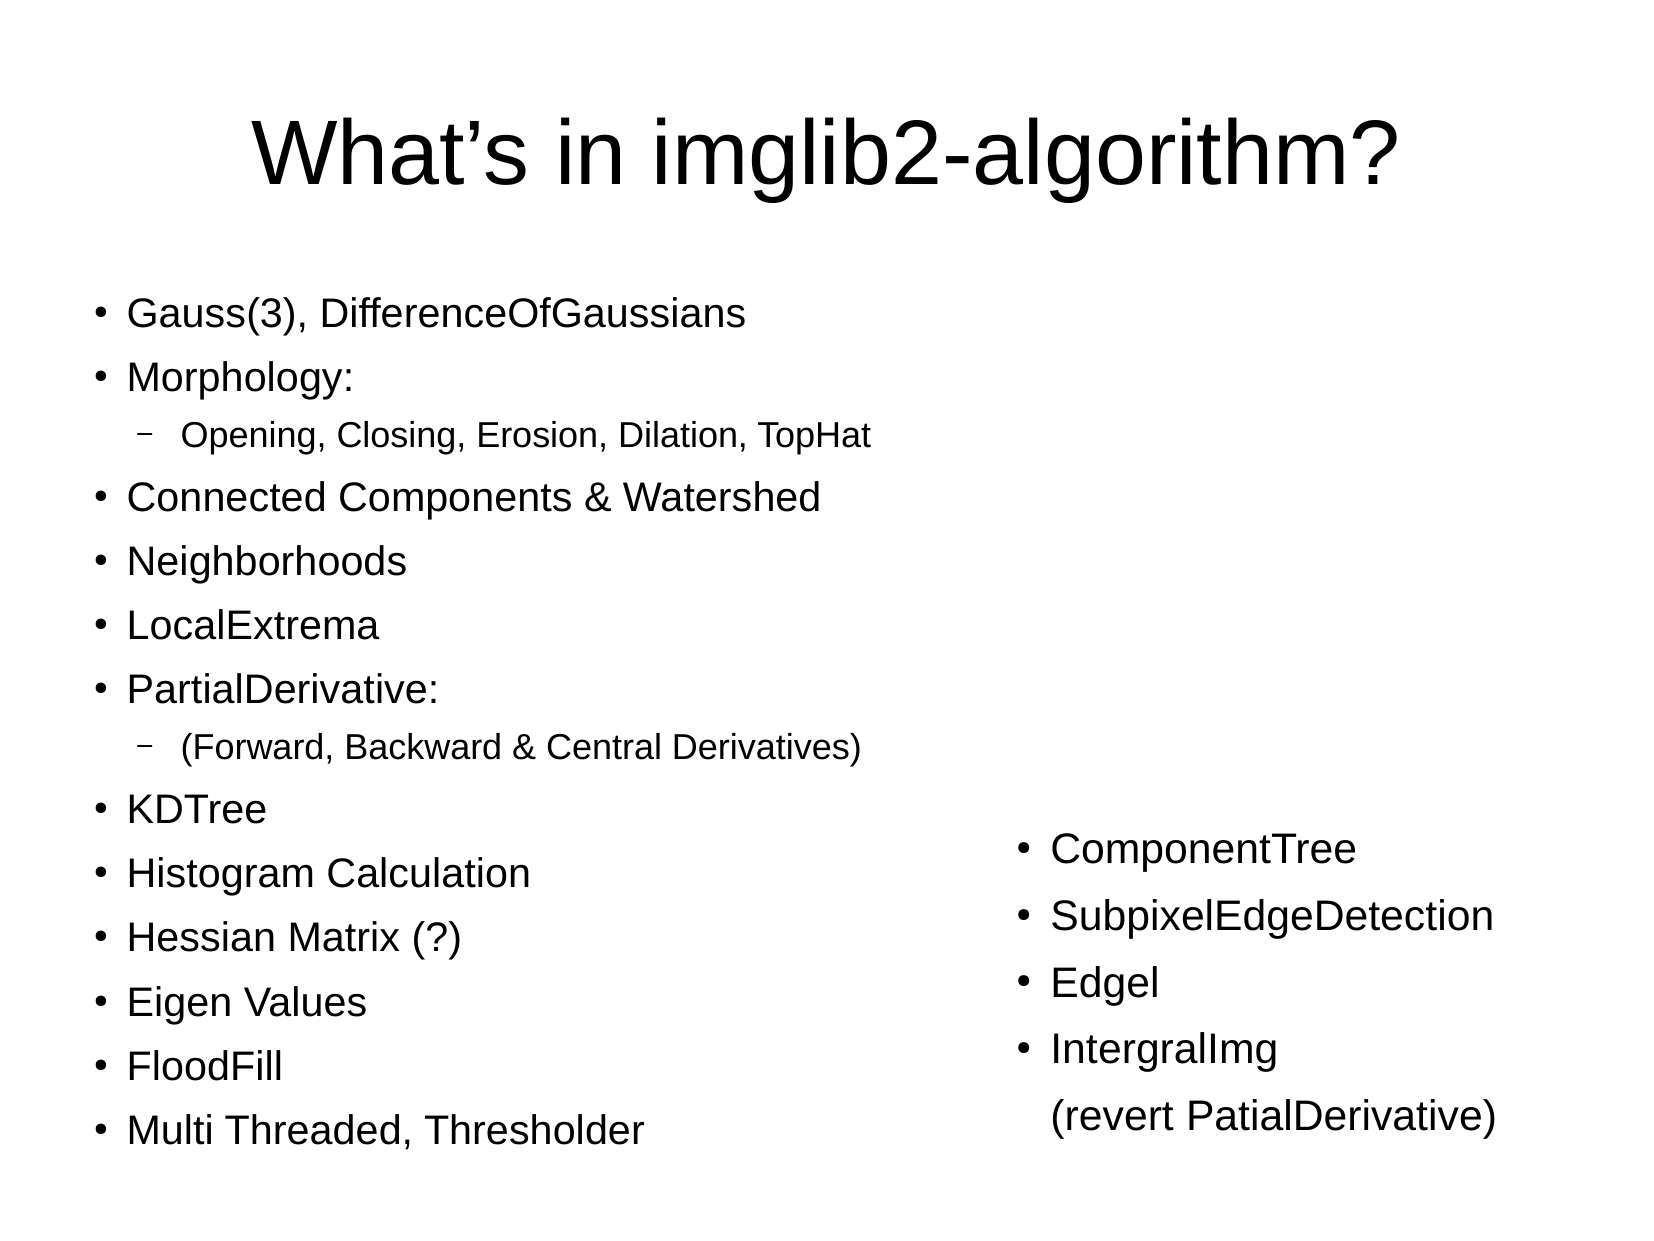

# What’s in imglib2-algorithm?
Gauss(3), DifferenceOfGaussians
Morphology:
 Opening, Closing, Erosion, Dilation, TopHat
Connected Components & Watershed
Neighborhoods
LocalExtrema
PartialDerivative:
 (Forward, Backward & Central Derivatives)
KDTree
Histogram Calculation
Hessian Matrix (?)
Eigen Values
FloodFill
Multi Threaded, Thresholder
ComponentTree
SubpixelEdgeDetection
Edgel
IntergralImg
(revert PatialDerivative)